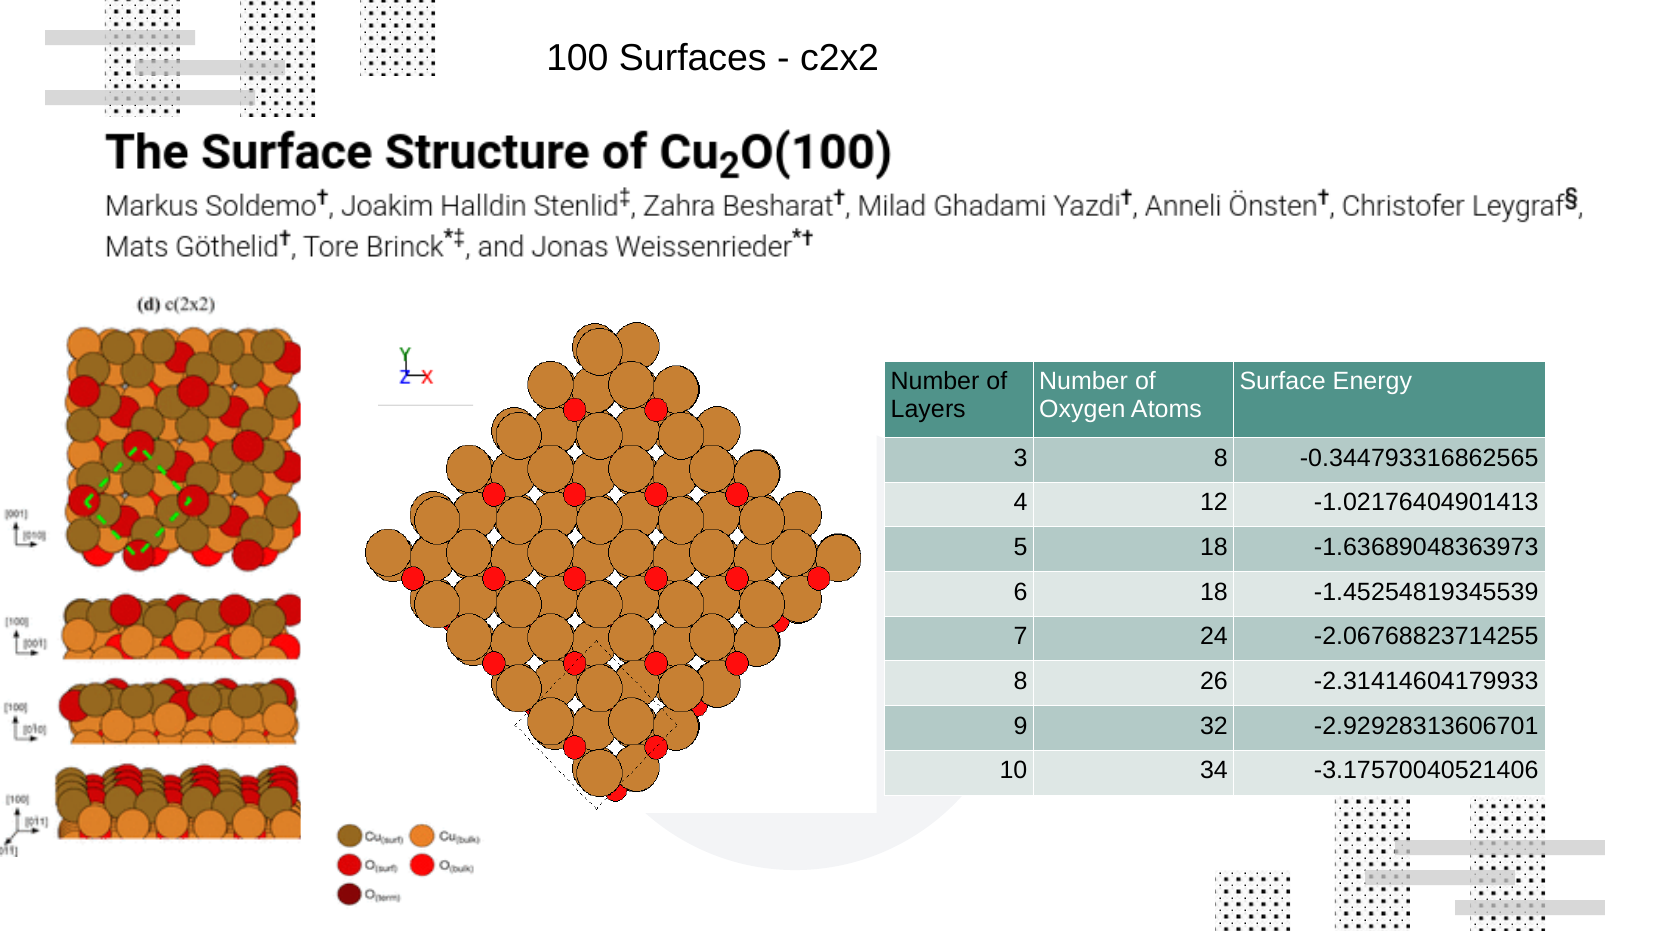

100 Surfaces - c2x2
| Number of Layers | Number of Oxygen Atoms | Surface Energy |
| --- | --- | --- |
| 3 | 8 | -0.344793316862565 |
| 4 | 12 | -1.02176404901413 |
| 5 | 18 | -1.63689048363973 |
| 6 | 18 | -1.45254819345539 |
| 7 | 24 | -2.06768823714255 |
| 8 | 26 | -2.31414604179933 |
| 9 | 32 | -2.92928313606701 |
| 10 | 34 | -3.17570040521406 |